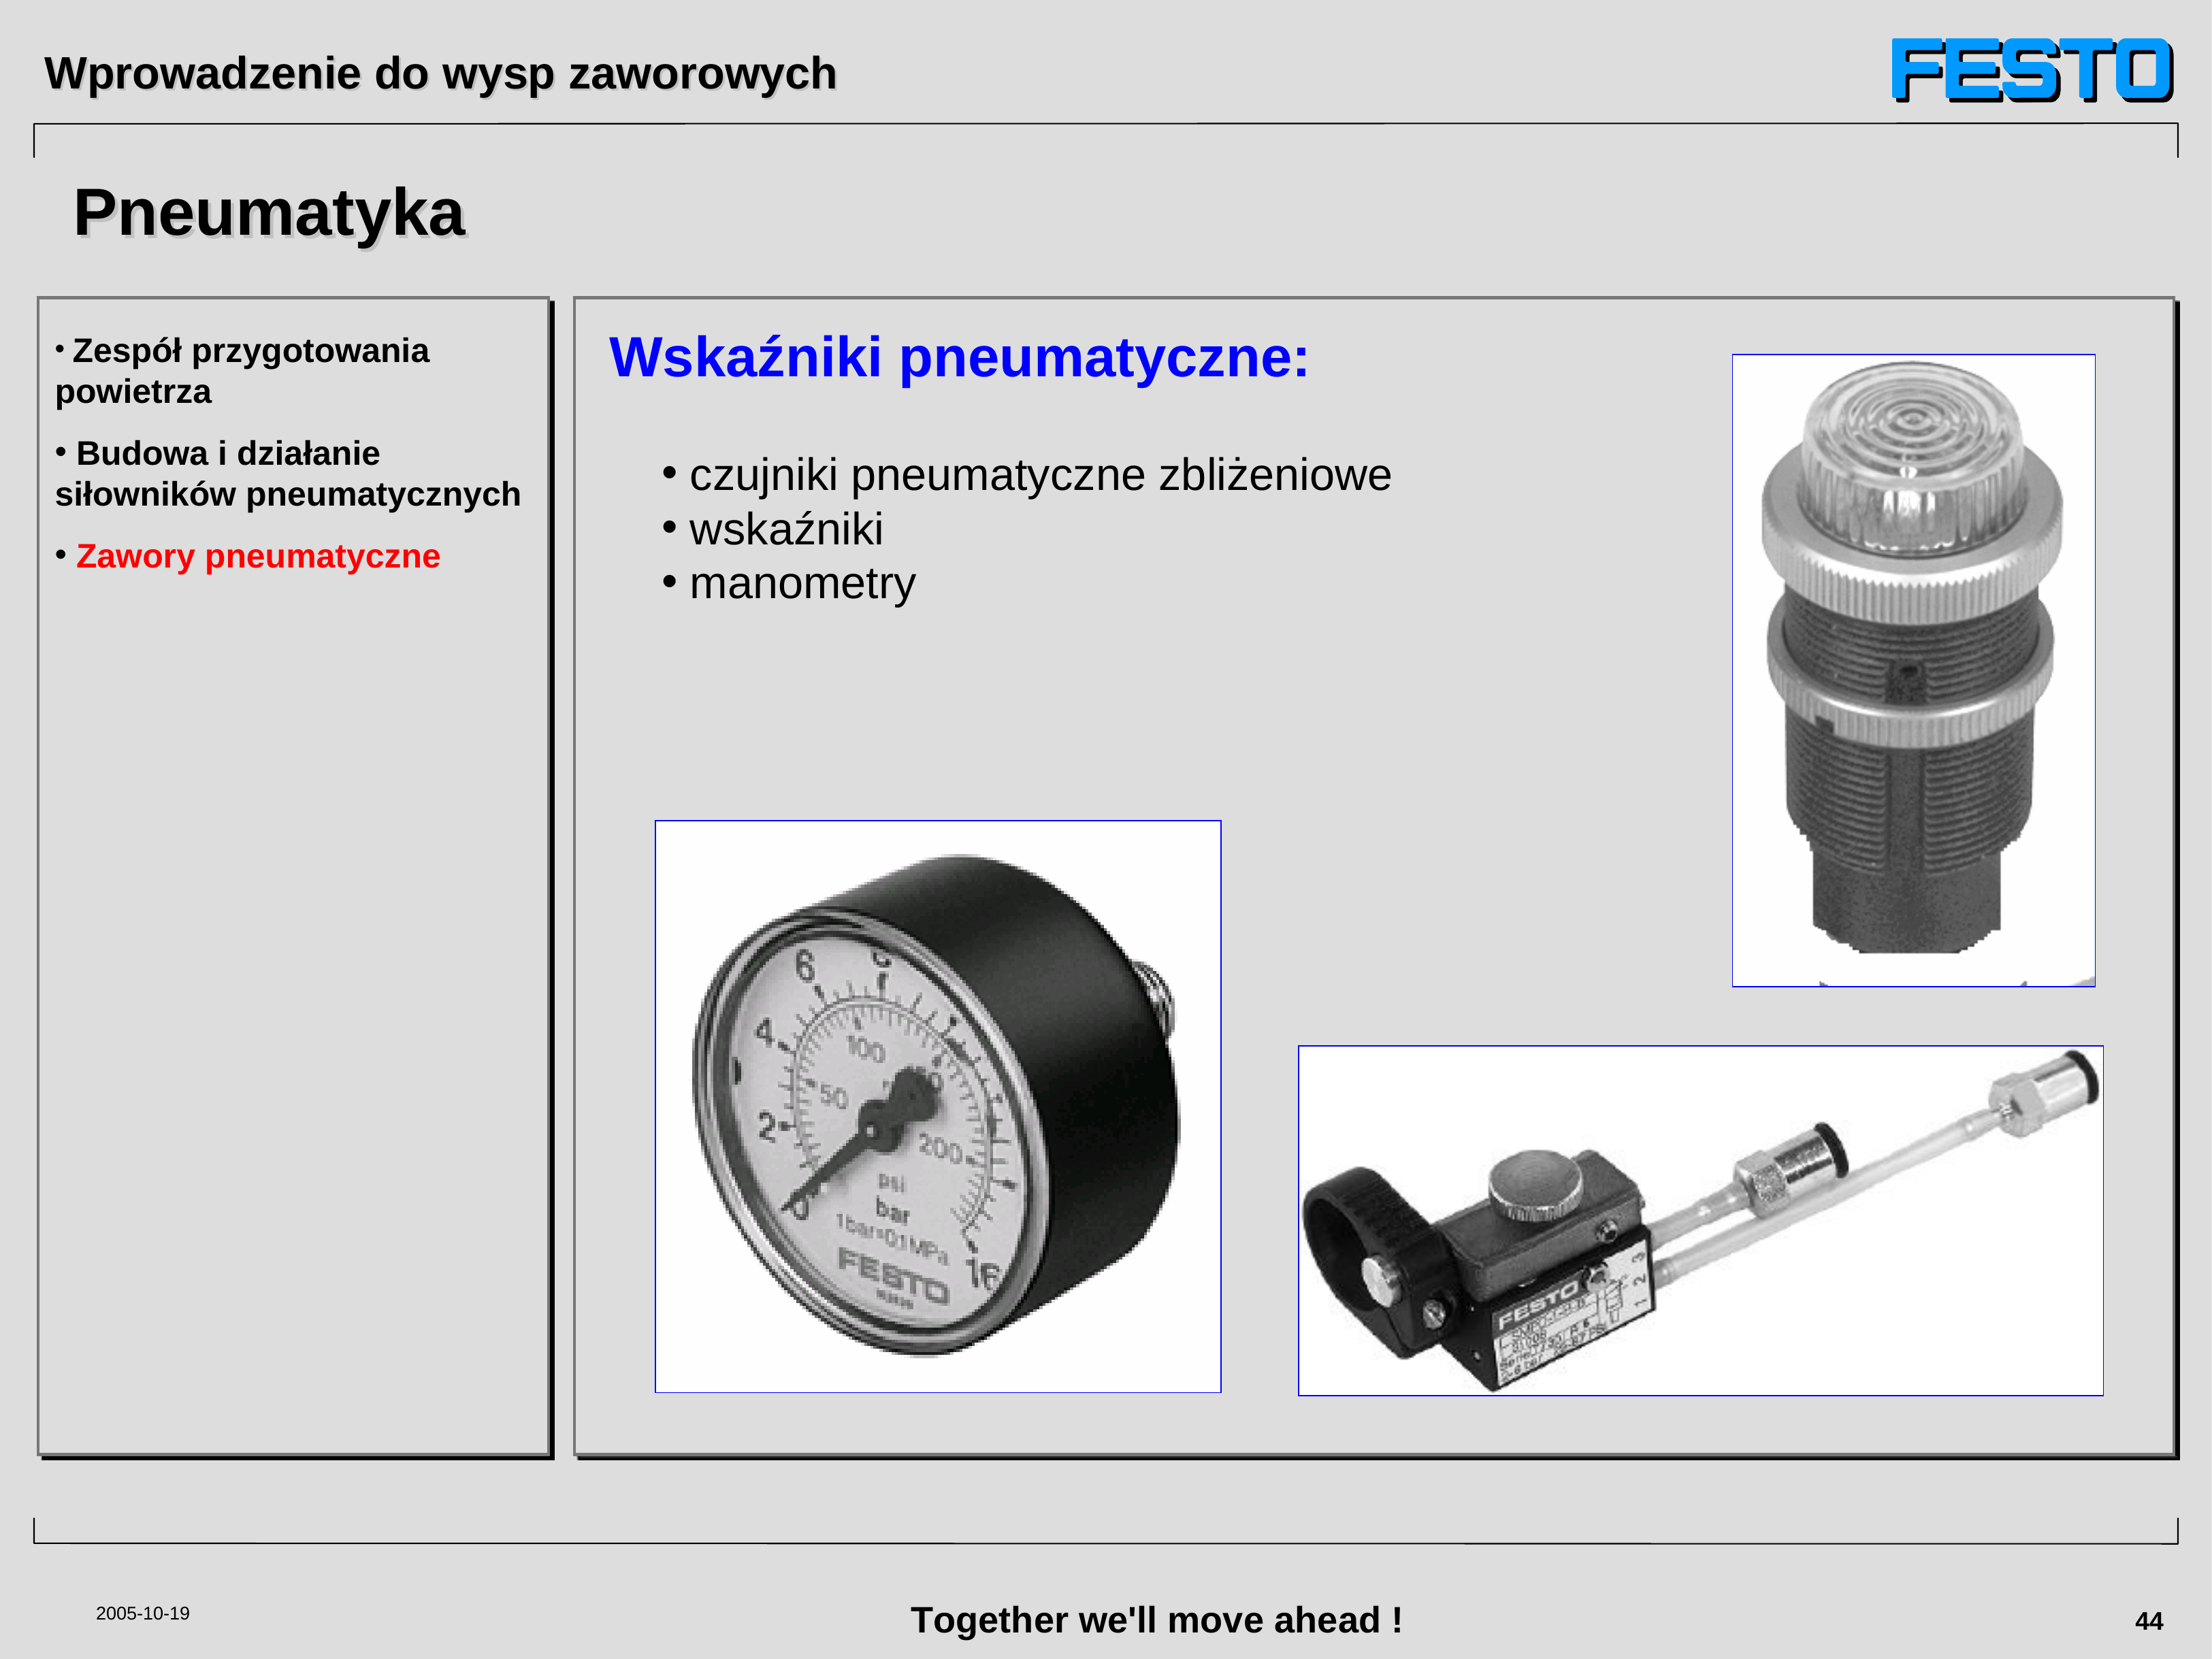

# Pneumatyka
Wskaźniki pneumatyczne:
 Zespół przygotowania powietrza
 Budowa i działanie siłowników pneumatycznych
 Zawory pneumatyczne
 czujniki pneumatyczne zbliżeniowe
 wskaźniki
 manometry
2005-10-19
Together we'll move ahead !